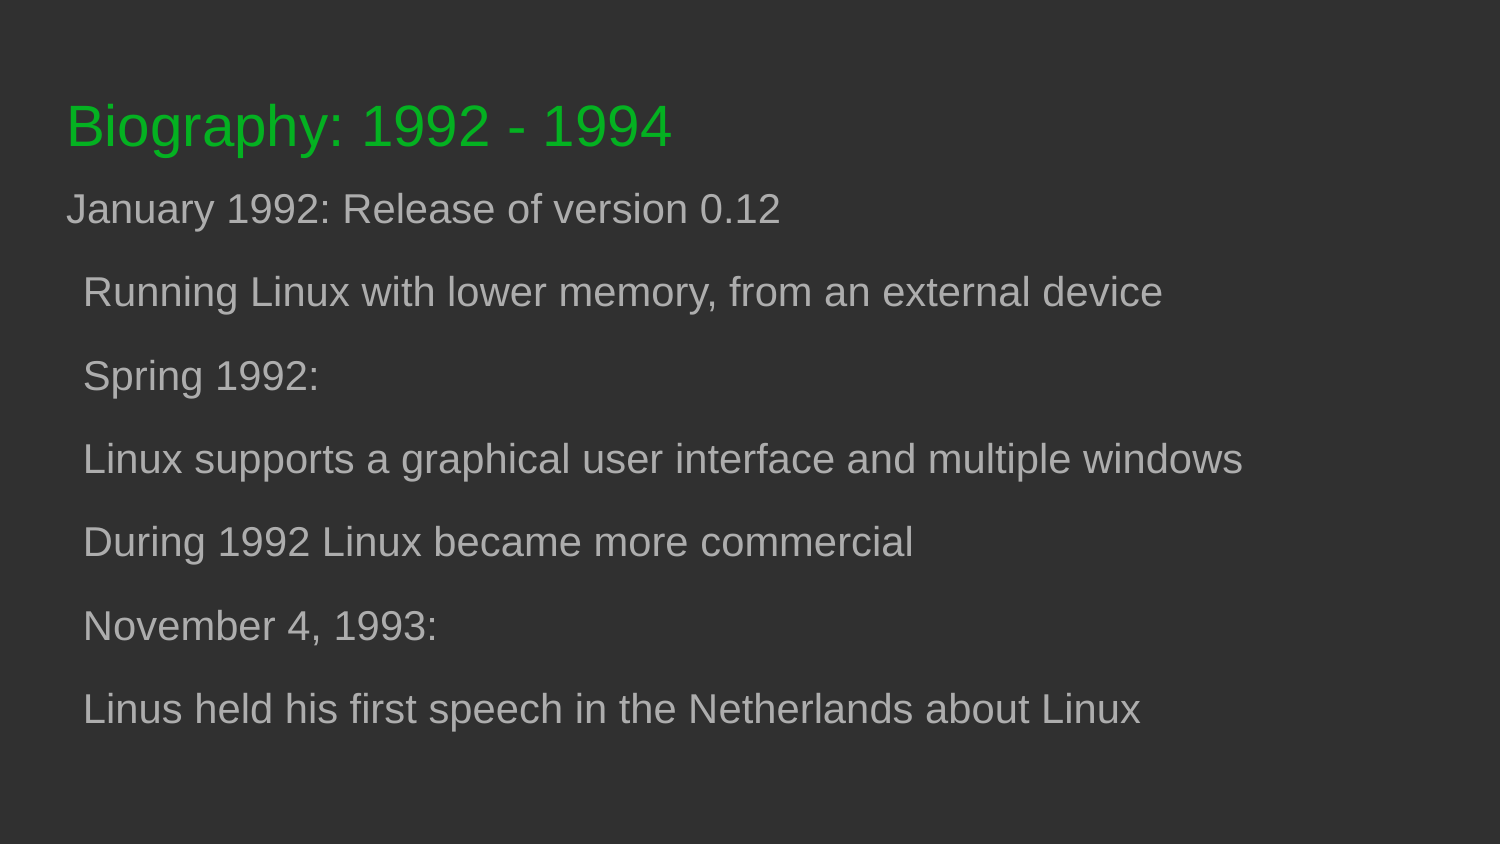

# Biography: 1992 - 1994
January 1992: Release of version 0.12
Running Linux with lower memory, from an external device
Spring 1992:
Linux supports a graphical user interface and multiple windows
During 1992 Linux became more commercial
November 4, 1993:
Linus held his first speech in the Netherlands about Linux